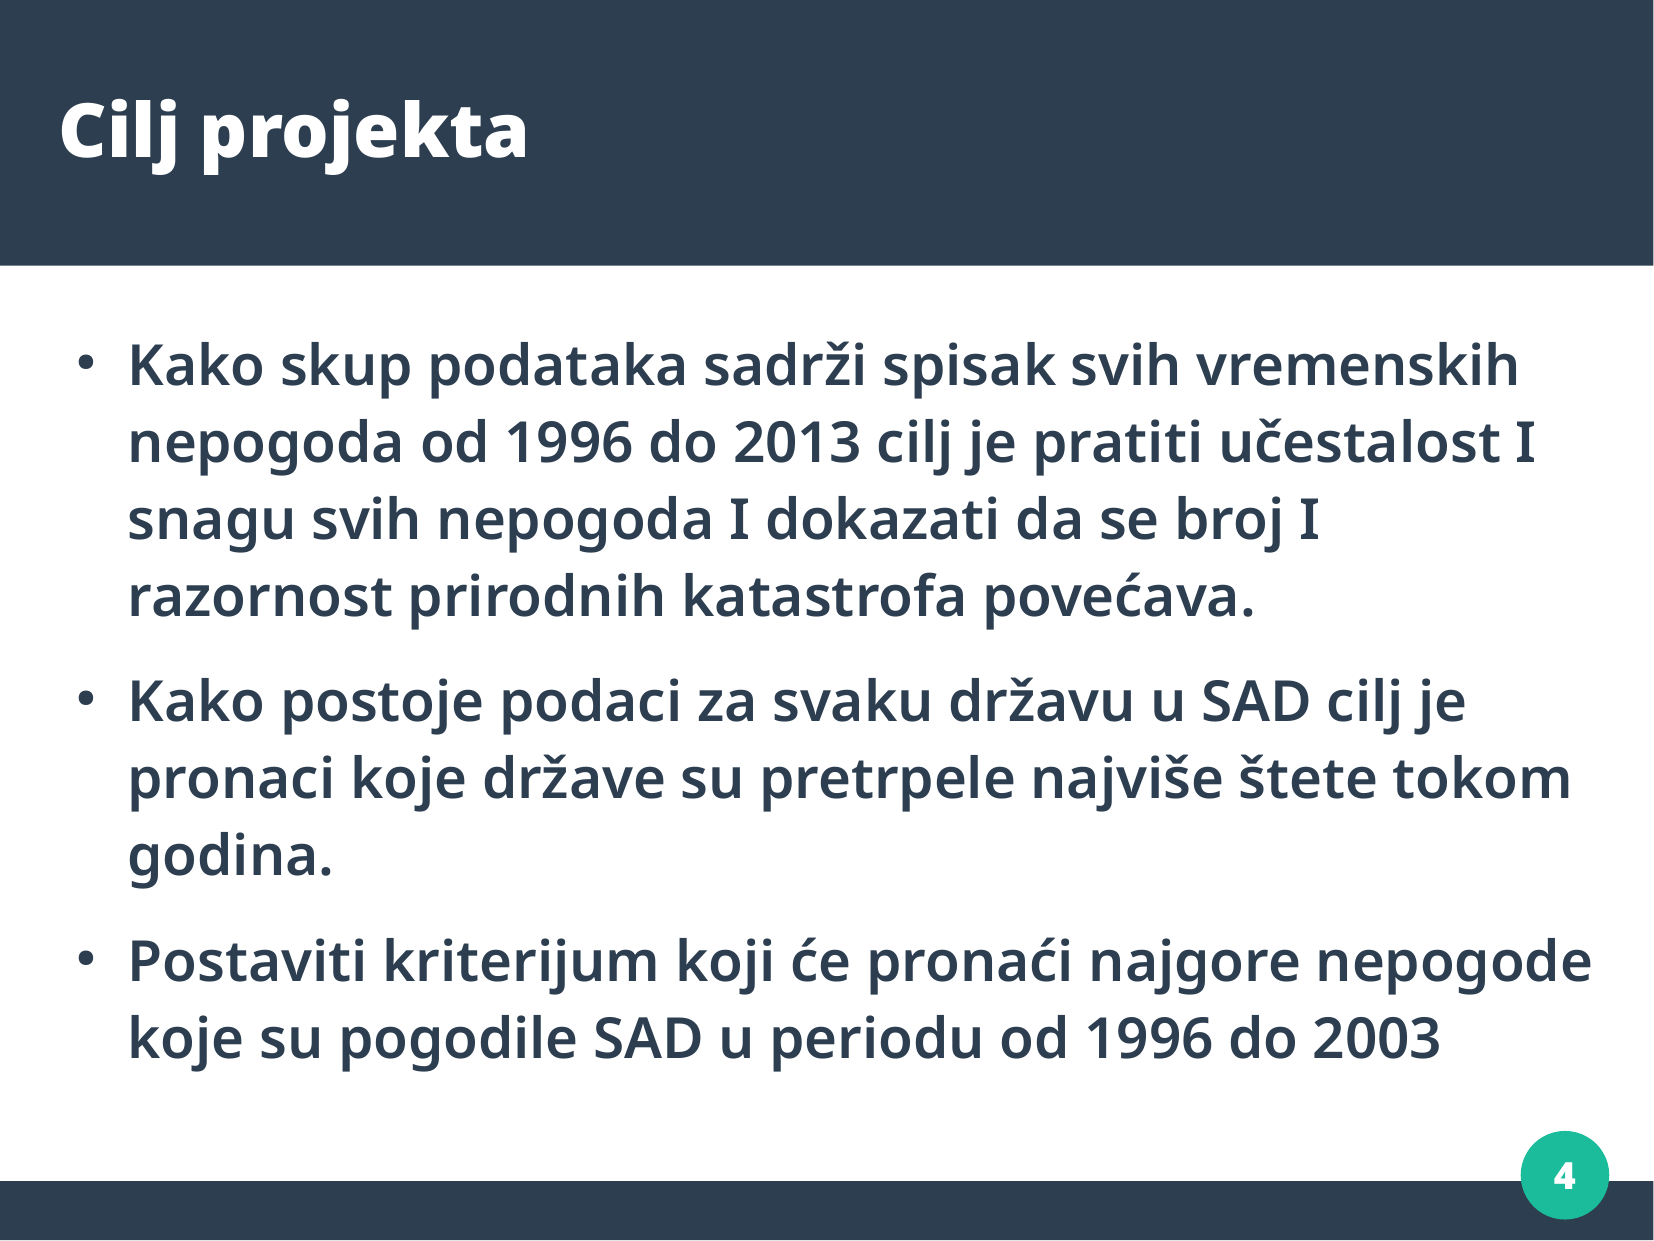

# Cilj projekta
Kako skup podataka sadrži spisak svih vremenskih nepogoda od 1996 do 2013 cilj je pratiti učestalost I snagu svih nepogoda I dokazati da se broj I razornost prirodnih katastrofa povećava.
Kako postoje podaci za svaku državu u SAD cilj je pronaci koje države su pretrpele najviše štete tokom godina.
Postaviti kriterijum koji će pronaći najgore nepogode koje su pogodile SAD u periodu od 1996 do 2003
4